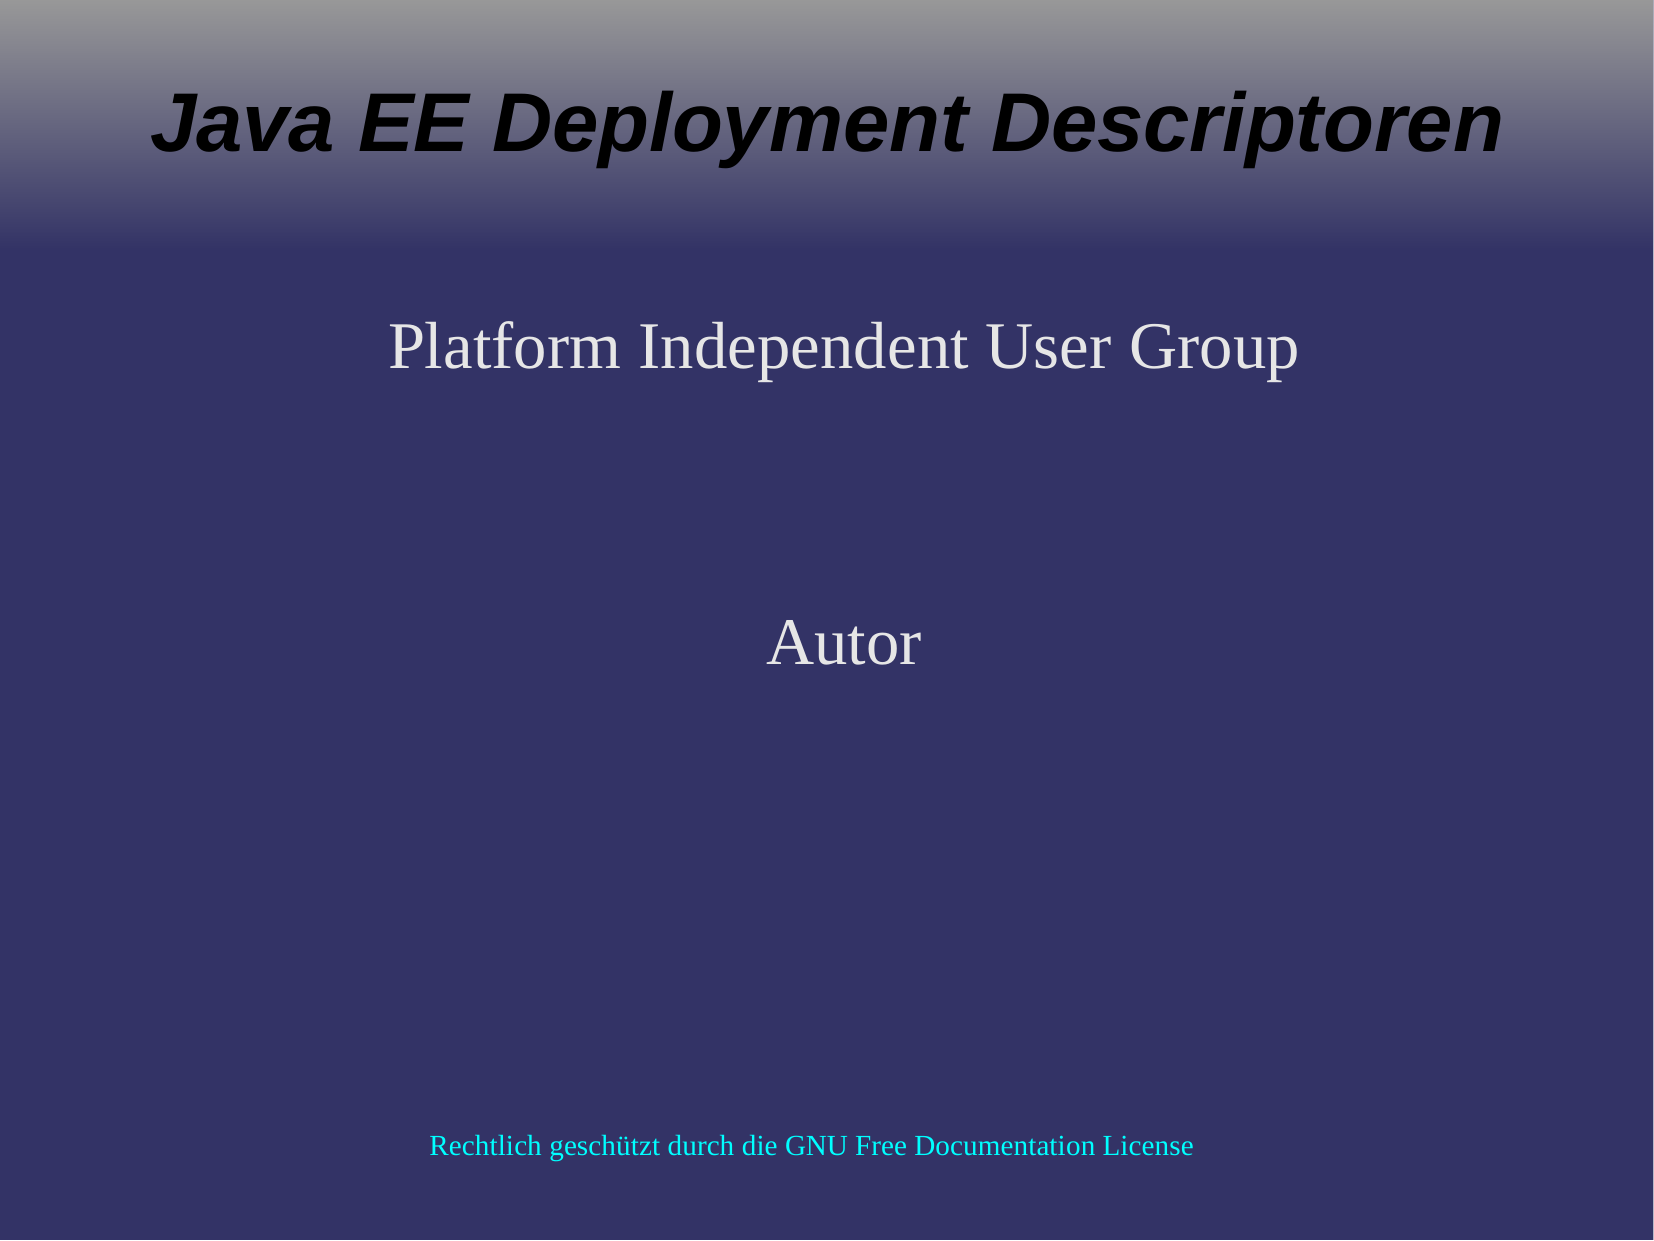

# Java EE Deployment Descriptoren
Platform Independent User Group
Autor
Rechtlich geschützt durch die GNU Free Documentation License